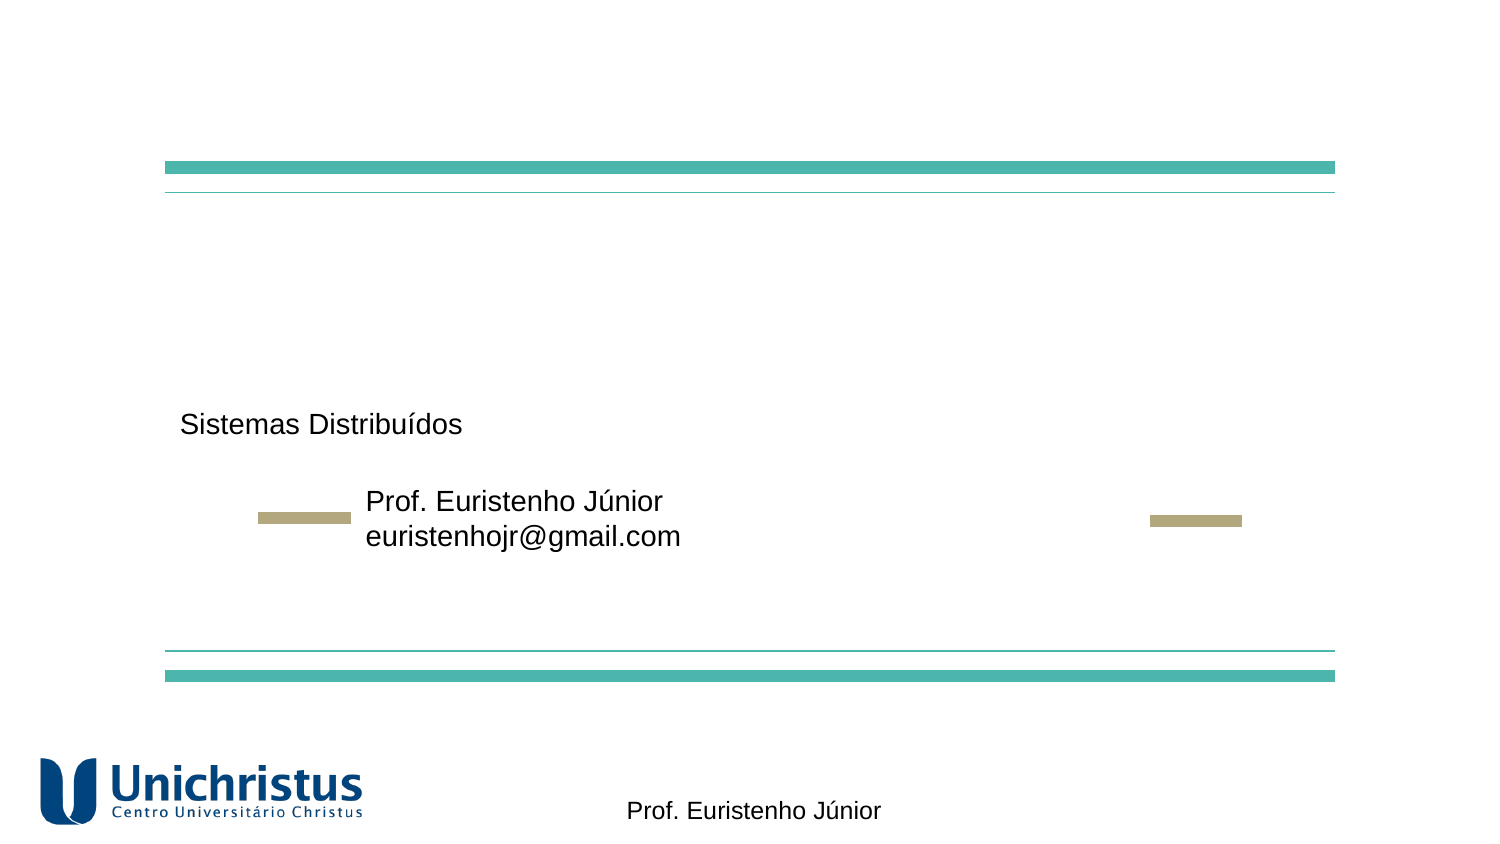

# Sistemas Distribuídos
Prof. Euristenho Júnior
euristenhojr@gmail.com